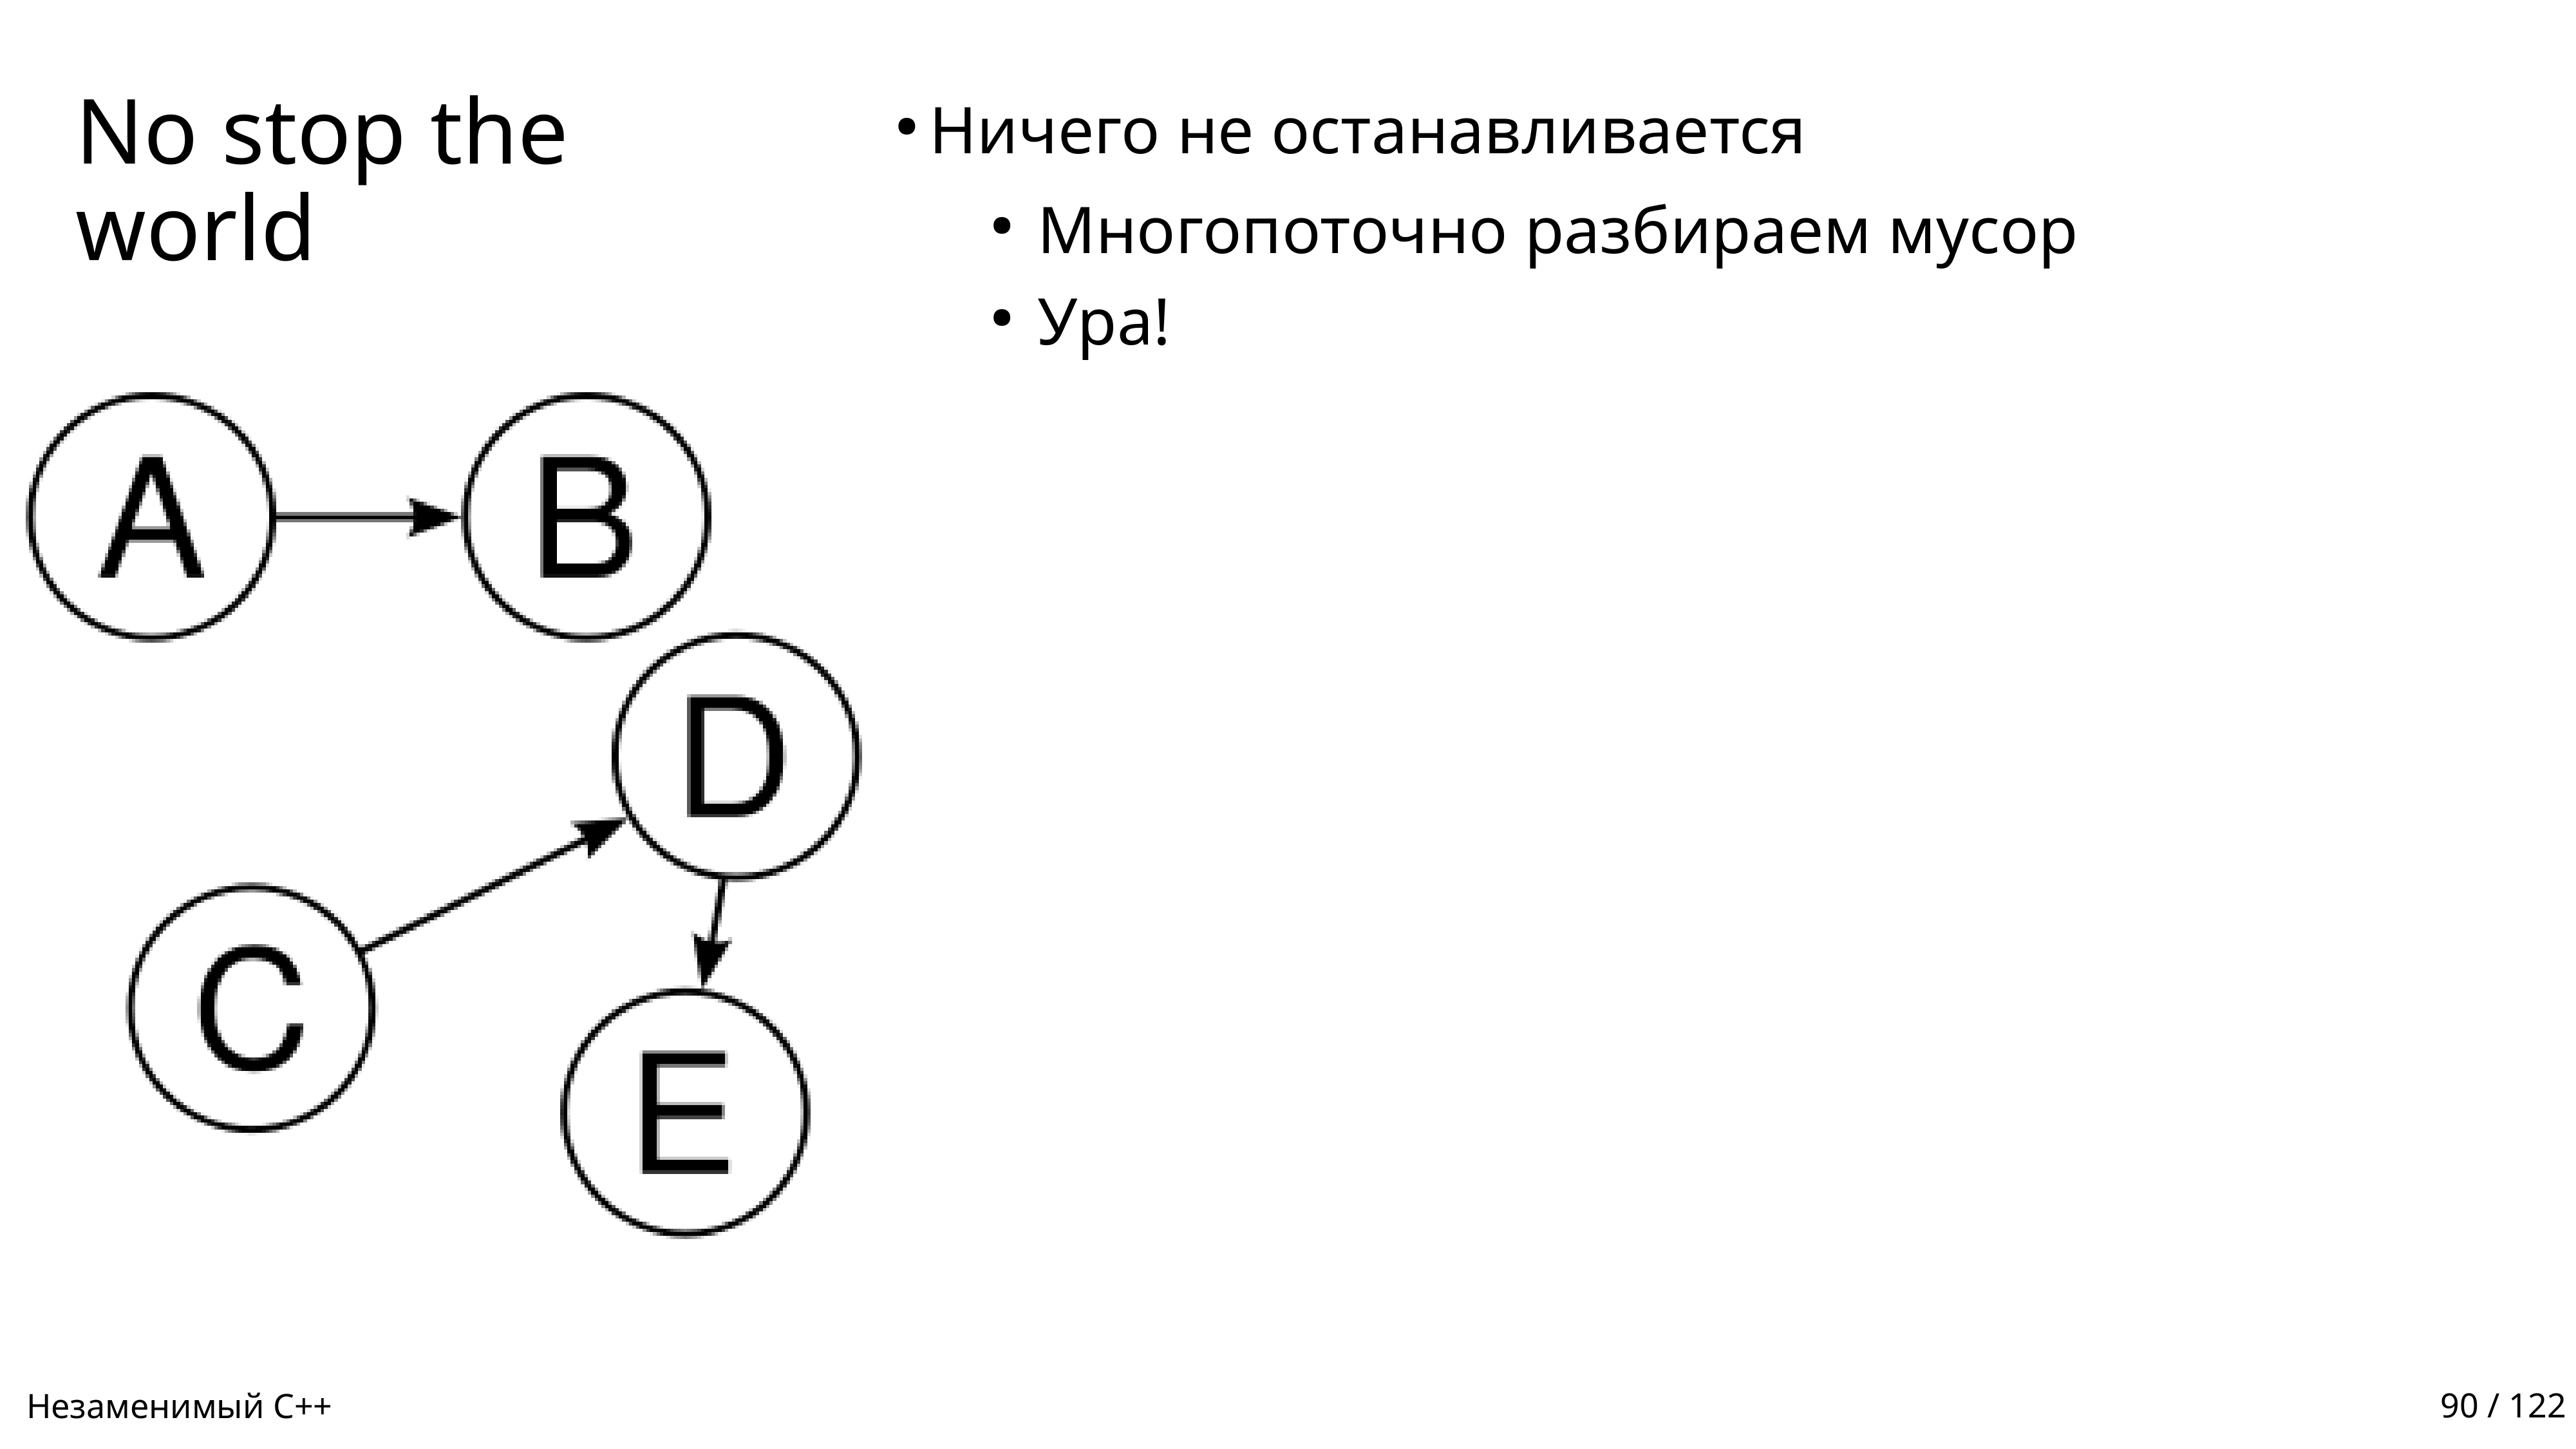

# No stop the world
Ничего не останавливается
 Многопоточно разбираем мусор
 Ура!
Незаменимый C++